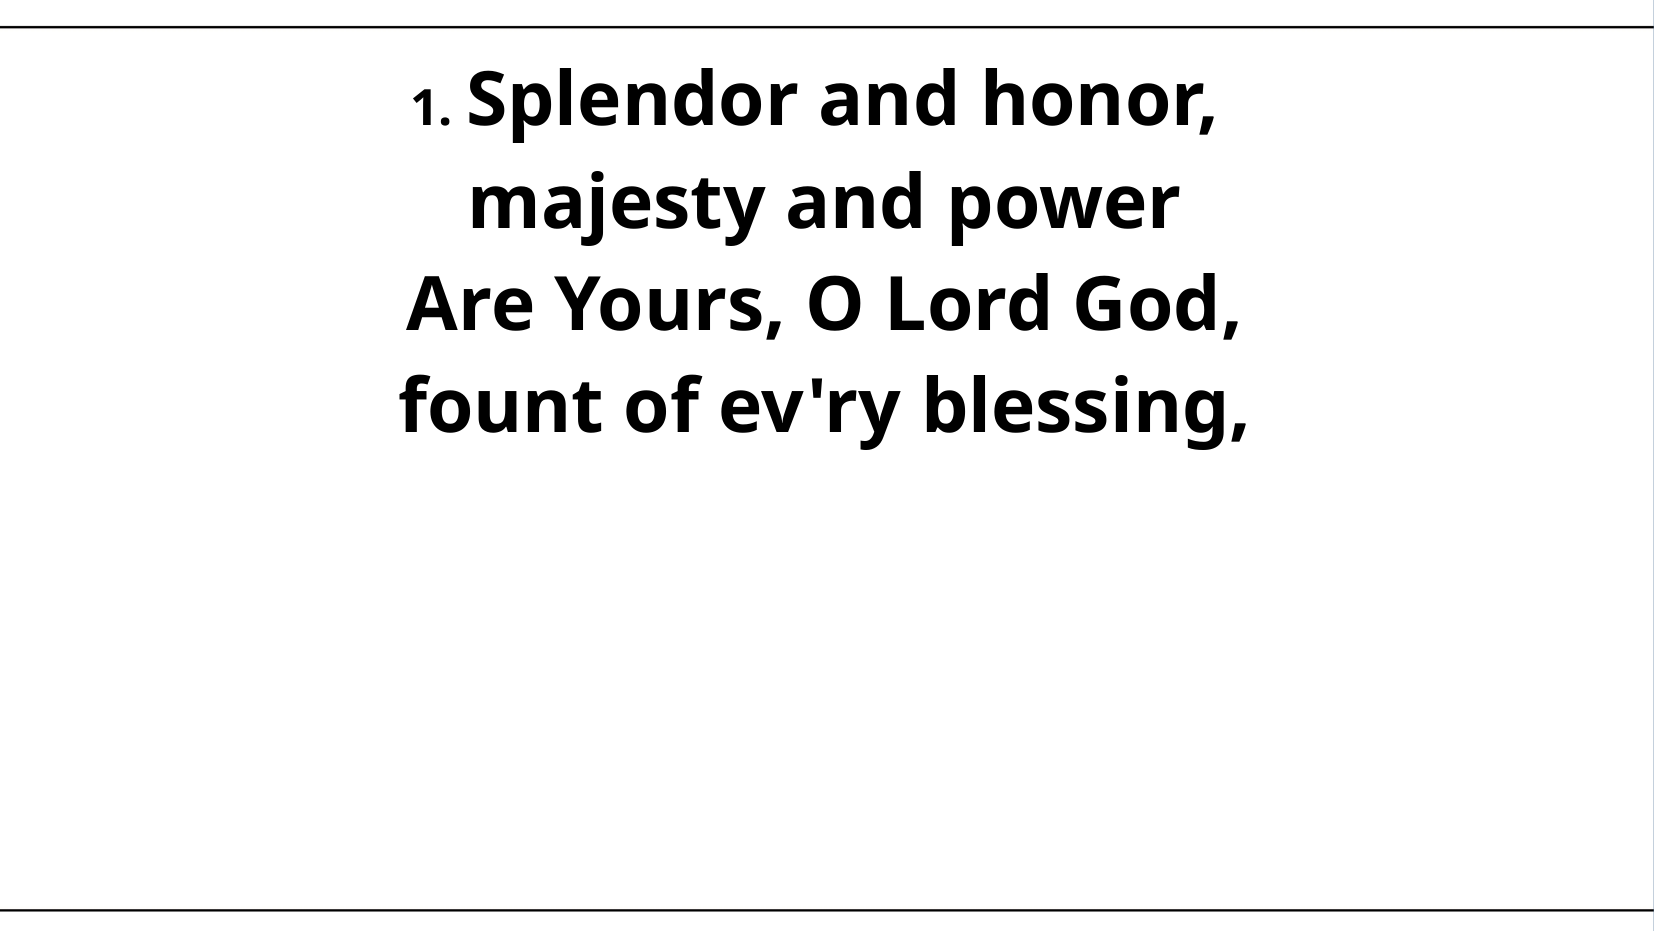

1. Splendor and honor,
majesty and power
Are Yours, O Lord God,
fount of ev'ry blessing,